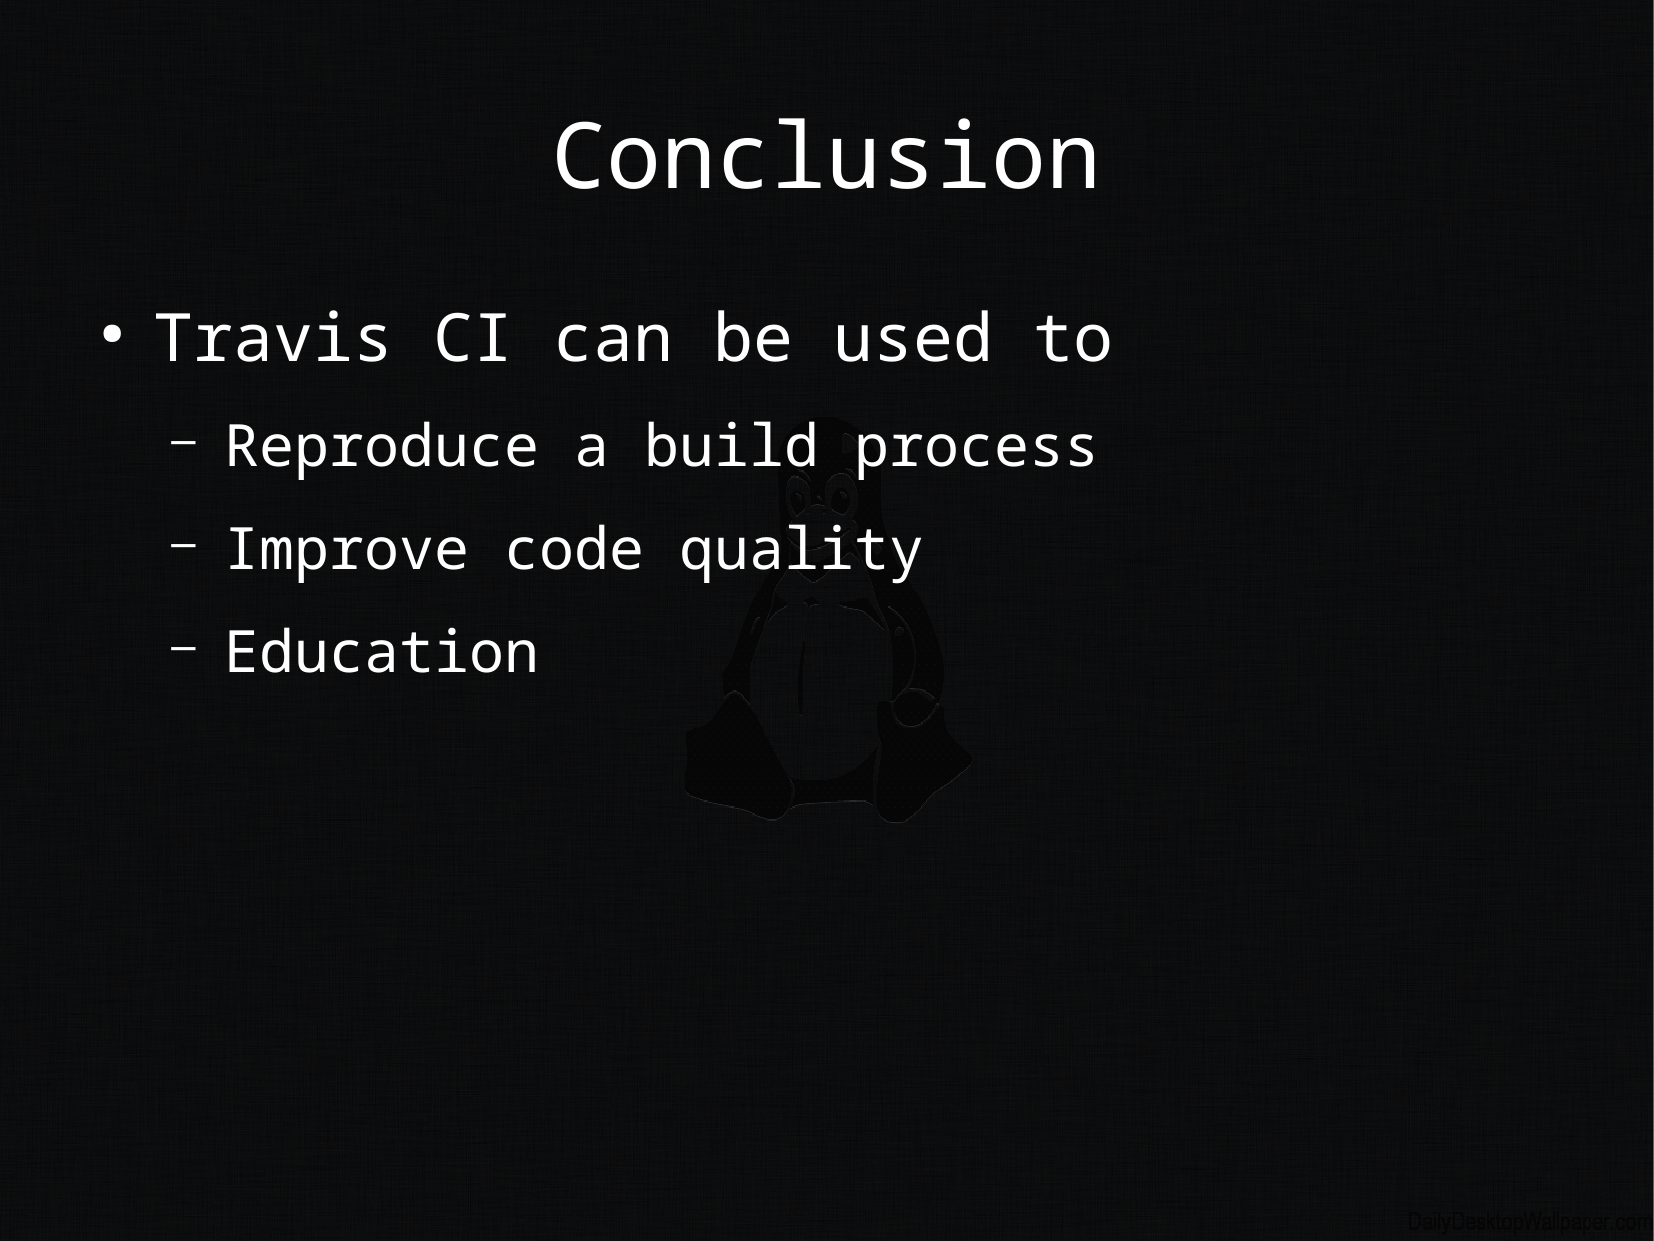

# Conclusion
Travis CI can be used to
Reproduce a build process
Improve code quality
Education